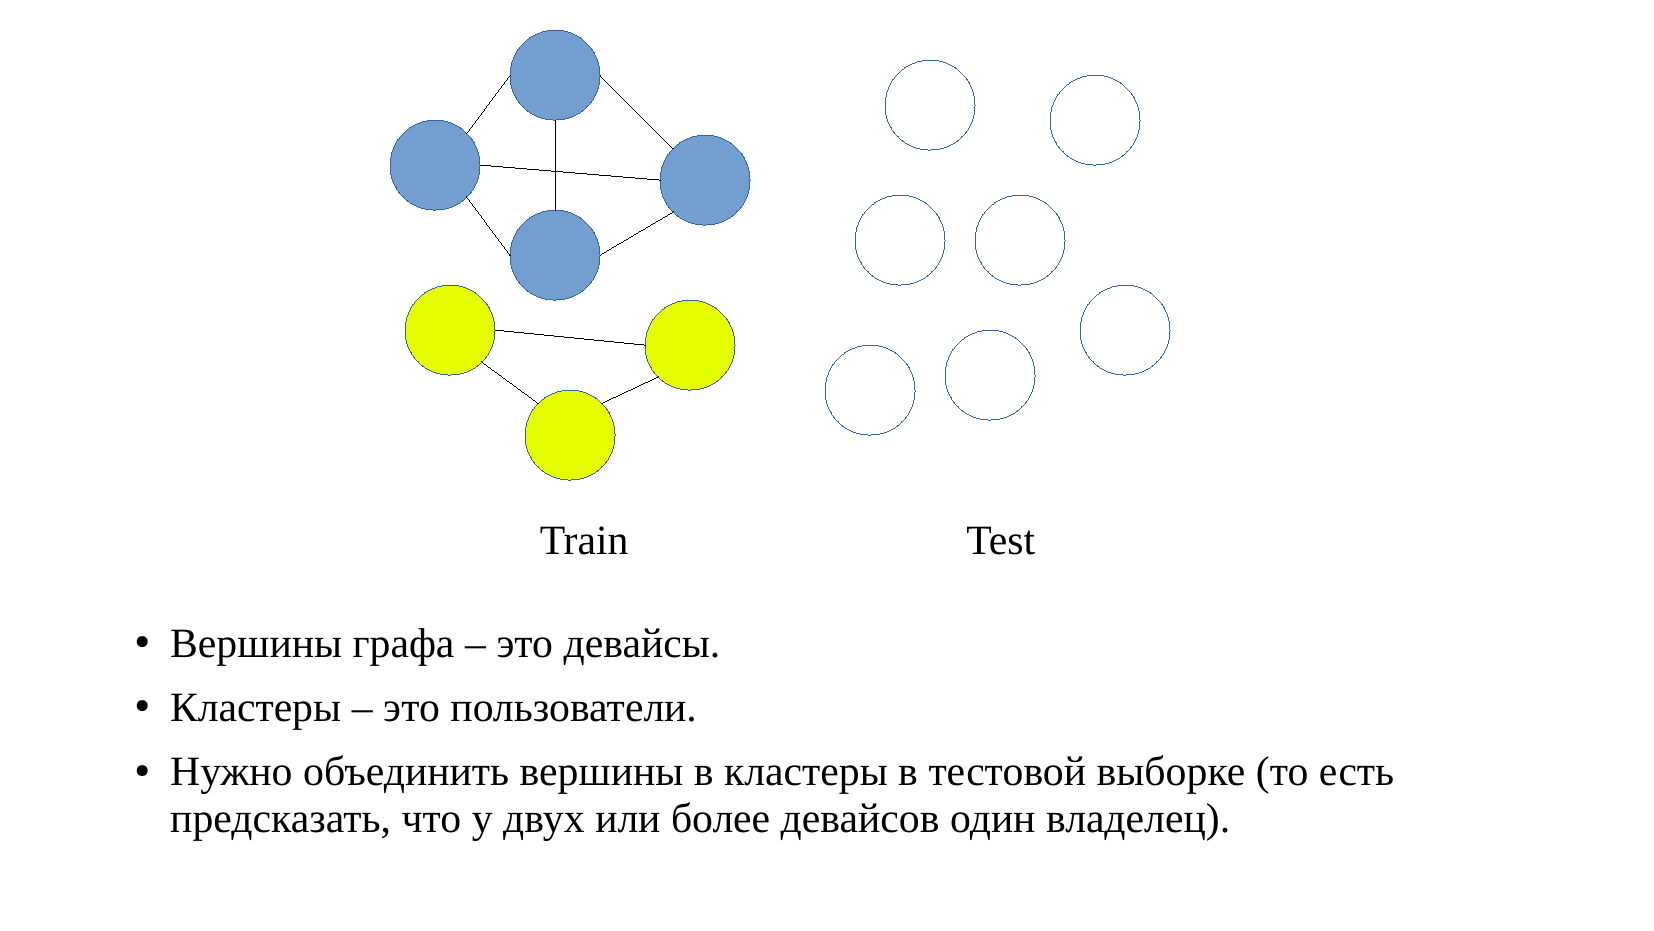

Train
Test
Вершины графа – это девайсы.
Кластеры – это пользователи.
Нужно объединить вершины в кластеры в тестовой выборке (то есть предсказать, что у двух или более девайсов один владелец).